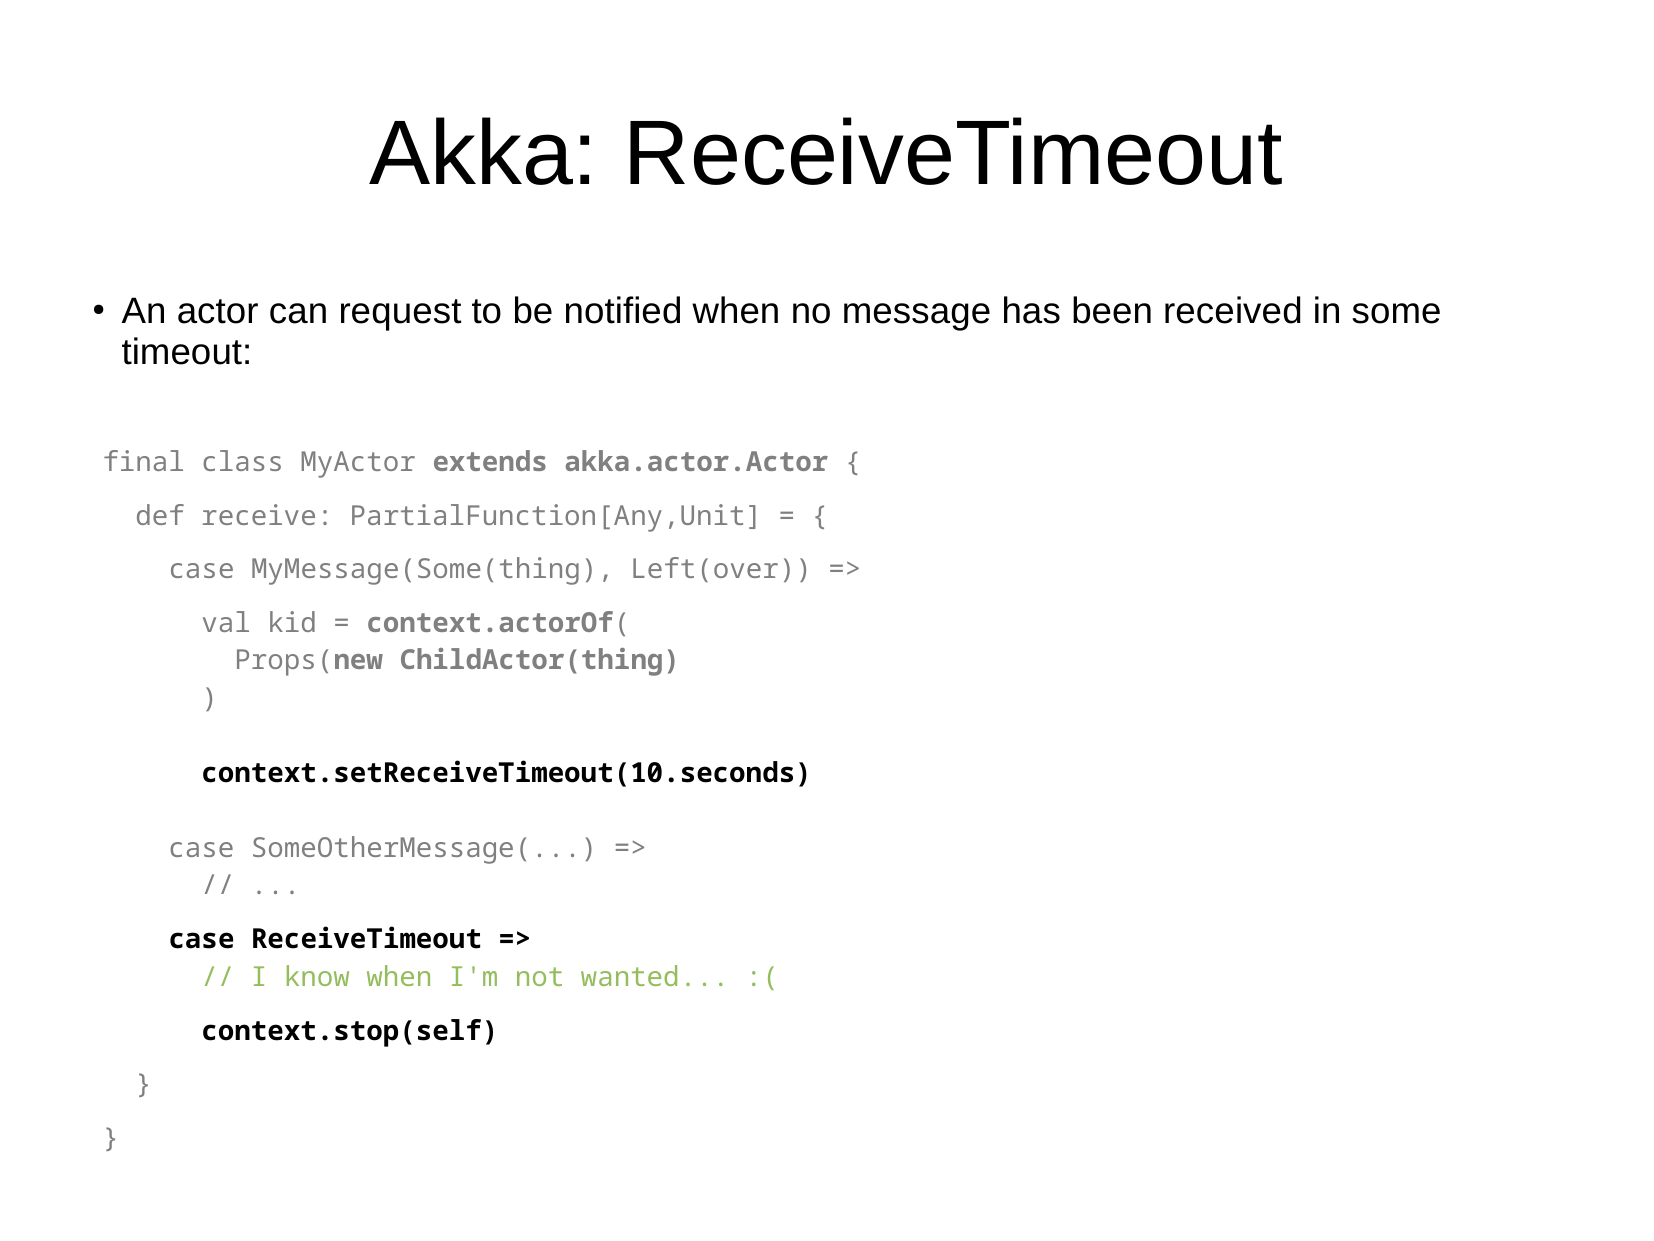

# Akka: ReceiveTimeout
An actor can request to be notified when no message has been received in some timeout:
final class MyActor extends akka.actor.Actor {
 def receive: PartialFunction[Any,Unit] = {
 case MyMessage(Some(thing), Left(over)) =>
 val kid = context.actorOf(
 Props(new ChildActor(thing)
 )
 context.setReceiveTimeout(10.seconds)
 case SomeOtherMessage(...) =>
 // ...
 case ReceiveTimeout =>
 // I know when I'm not wanted... :(
 context.stop(self)
 }
}